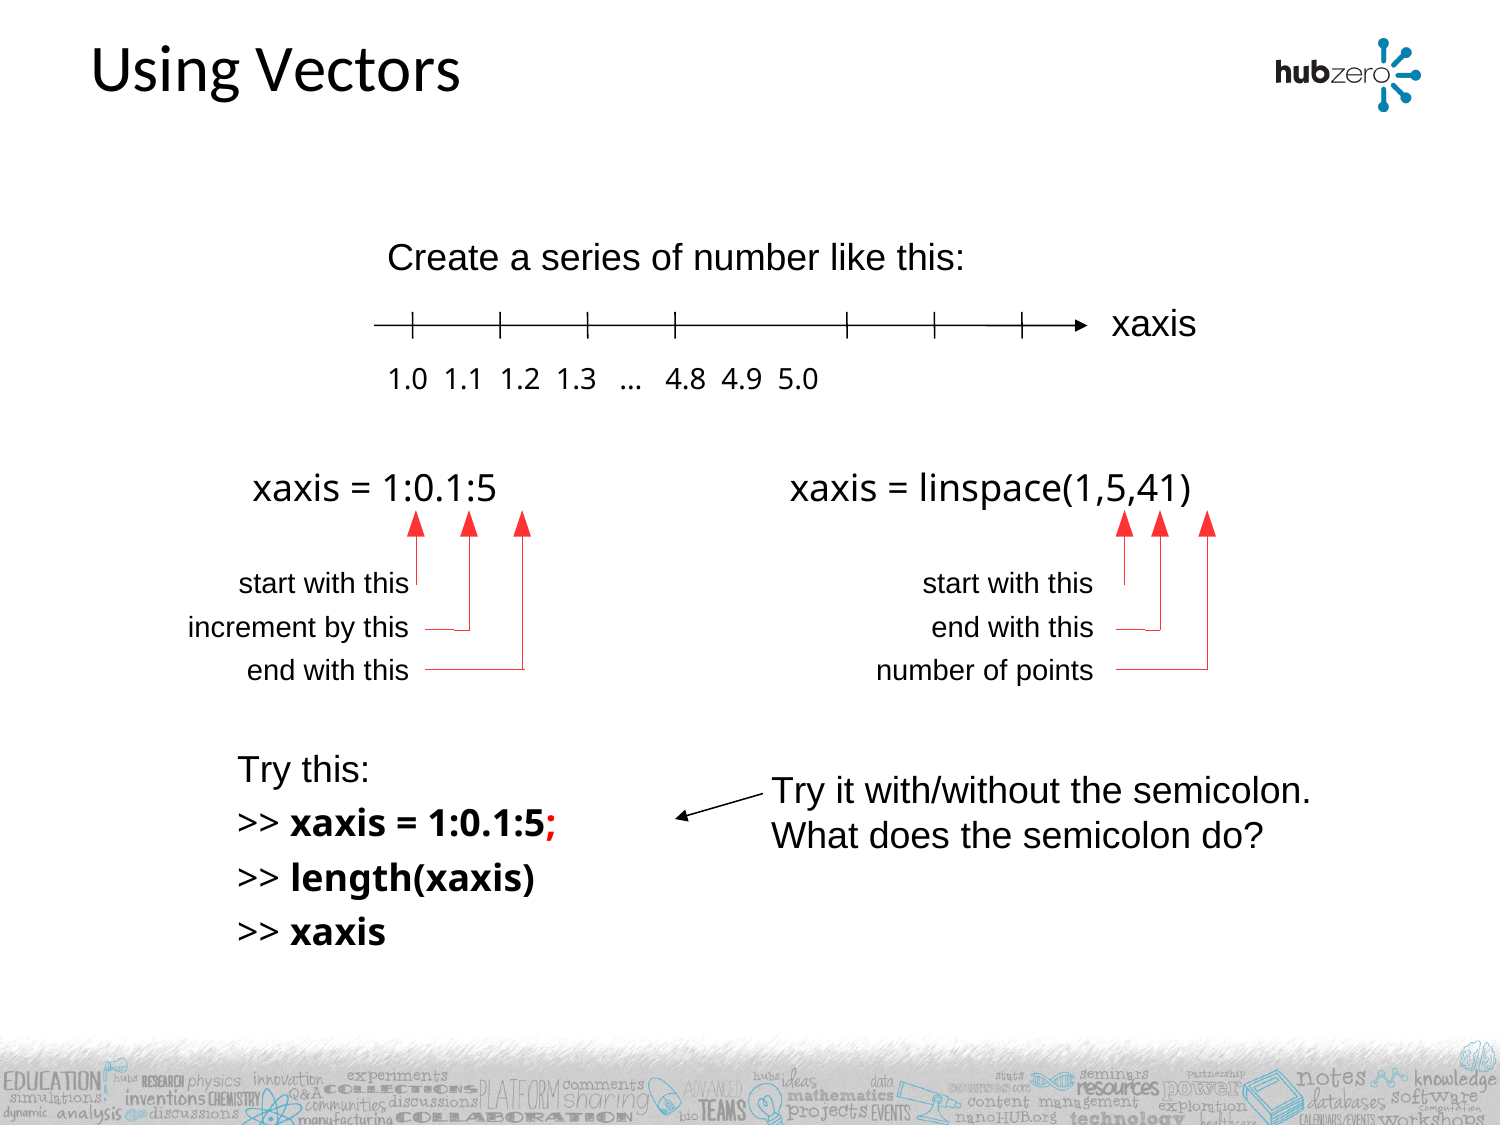

Using Vectors
Create a series of number like this:
xaxis
1.0 1.1 1.2 1.3 … 4.8 4.9 5.0
xaxis = 1:0.1:5
start with this
increment by this
end with this
xaxis = linspace(1,5,41)
start with this
end with this
number of points
Try this:
>> xaxis = 1:0.1:5;
>> length(xaxis)
>> xaxis
Try it with/without the semicolon.
What does the semicolon do?